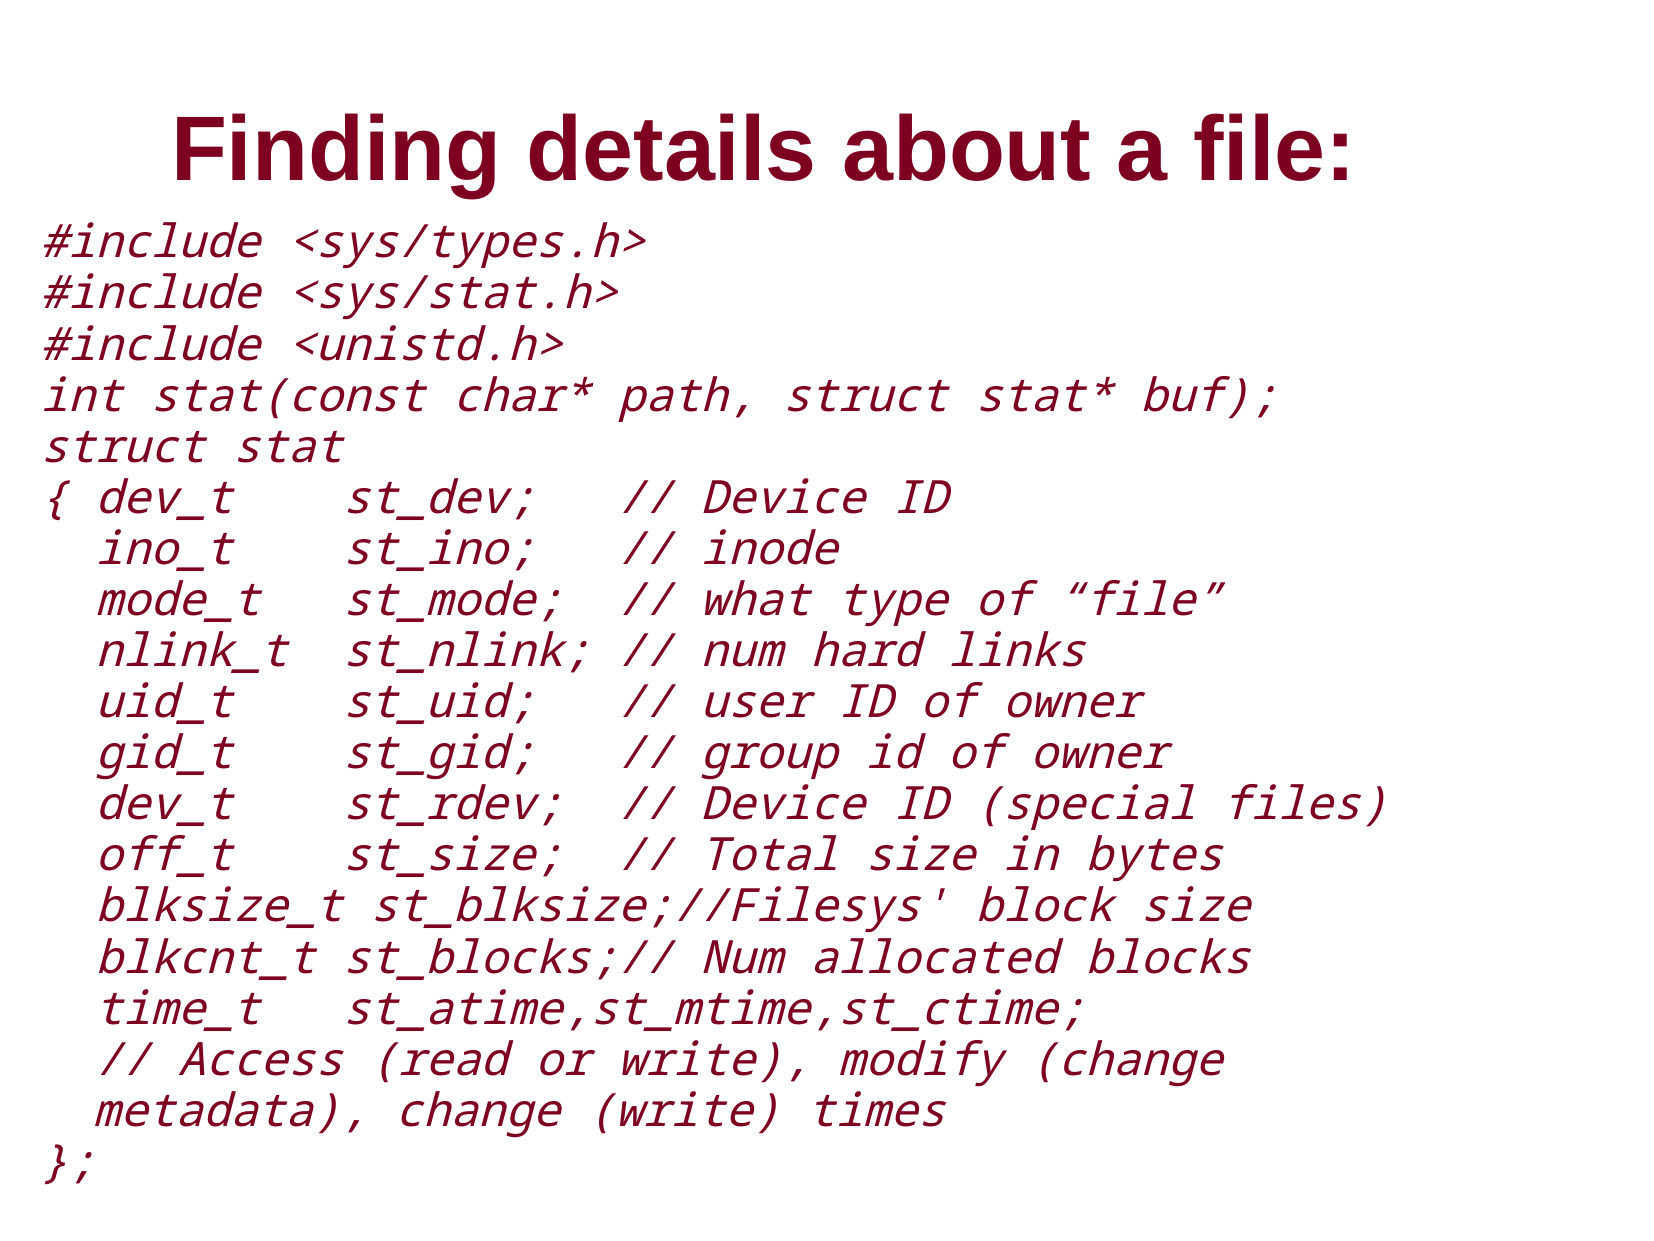

# Finding details about a file:
#include <sys/types.h>
#include <sys/stat.h>
#include <unistd.h>
int stat(const char* path, struct stat* buf);
struct stat
{ dev_t st_dev; // Device ID
 ino_t st_ino; // inode
 mode_t st_mode; // what type of “file”
 nlink_t st_nlink; // num hard links
 uid_t st_uid; // user ID of owner
 gid_t st_gid; // group id of owner
 dev_t st_rdev; // Device ID (special files)
 off_t st_size; // Total size in bytes
 blksize_t st_blksize;//Filesys' block size
 blkcnt_t st_blocks;// Num allocated blocks
 time_t st_atime,st_mtime,st_ctime;
 // Access (read or write), modify (change metadata), change (write) times
};